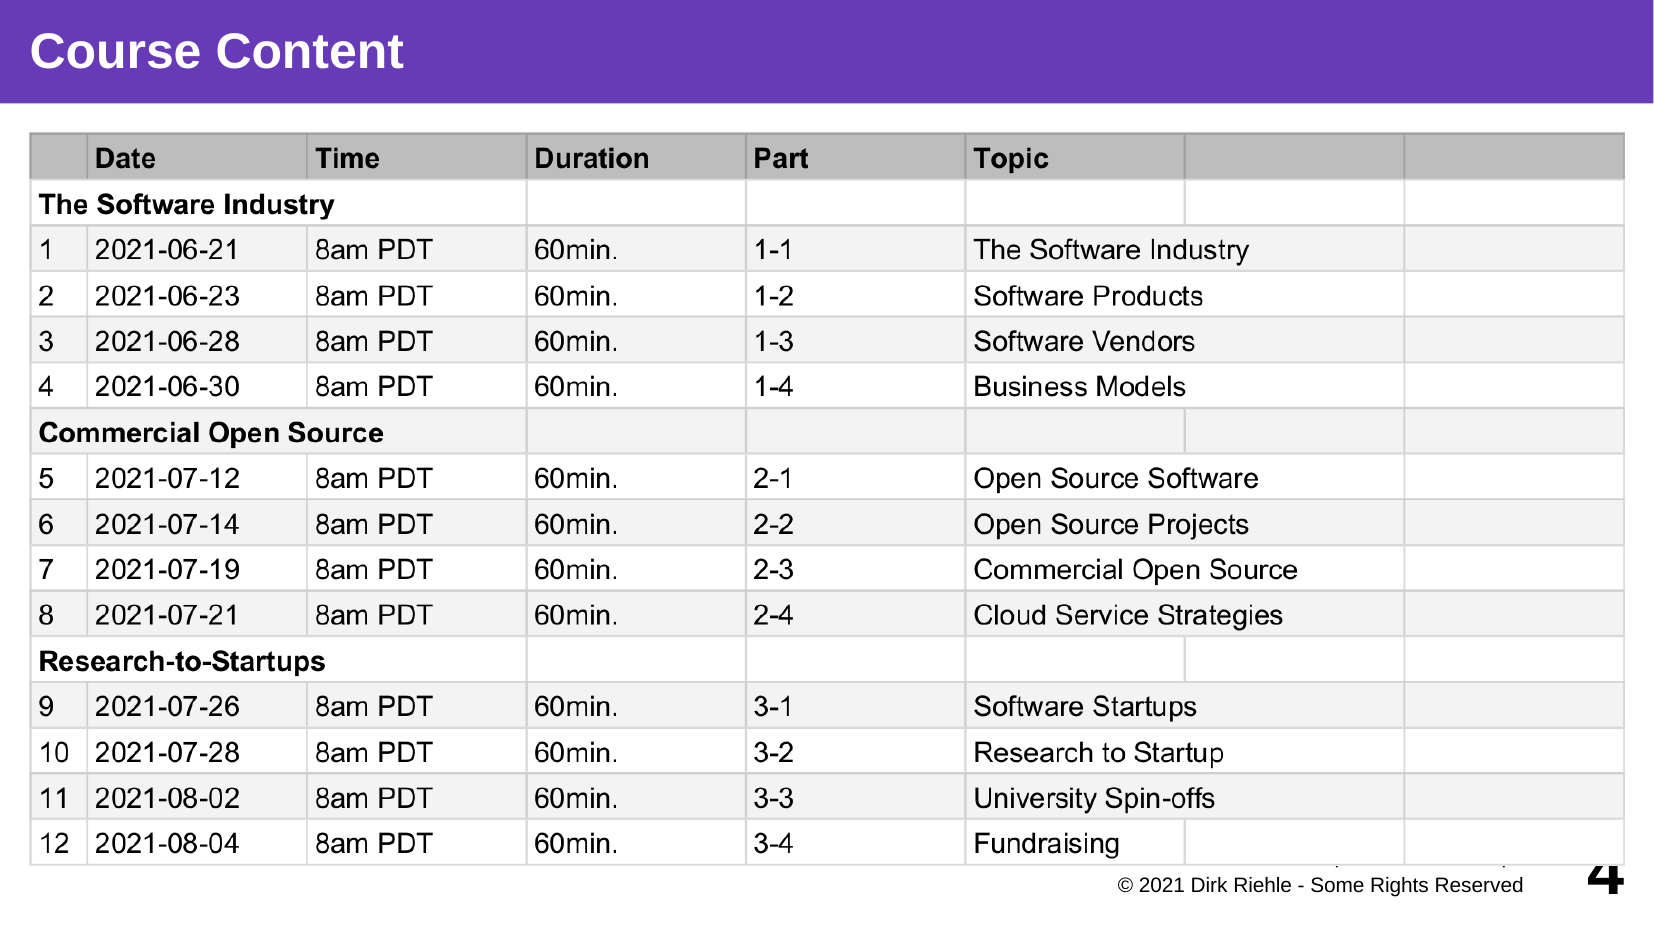

# Course Content
The software industry
The software industry
Software products
Software vendors
Business models
Commercial open source
Open source software
Open source projects
Commercial open source
Cloud computing strategies
University spin-offs
Software startups
Research vs. startup
The university spin-off
Fundraising
Commercial Open Source Startups
4
© 2021 Dirk Riehle - Some Rights Reserved